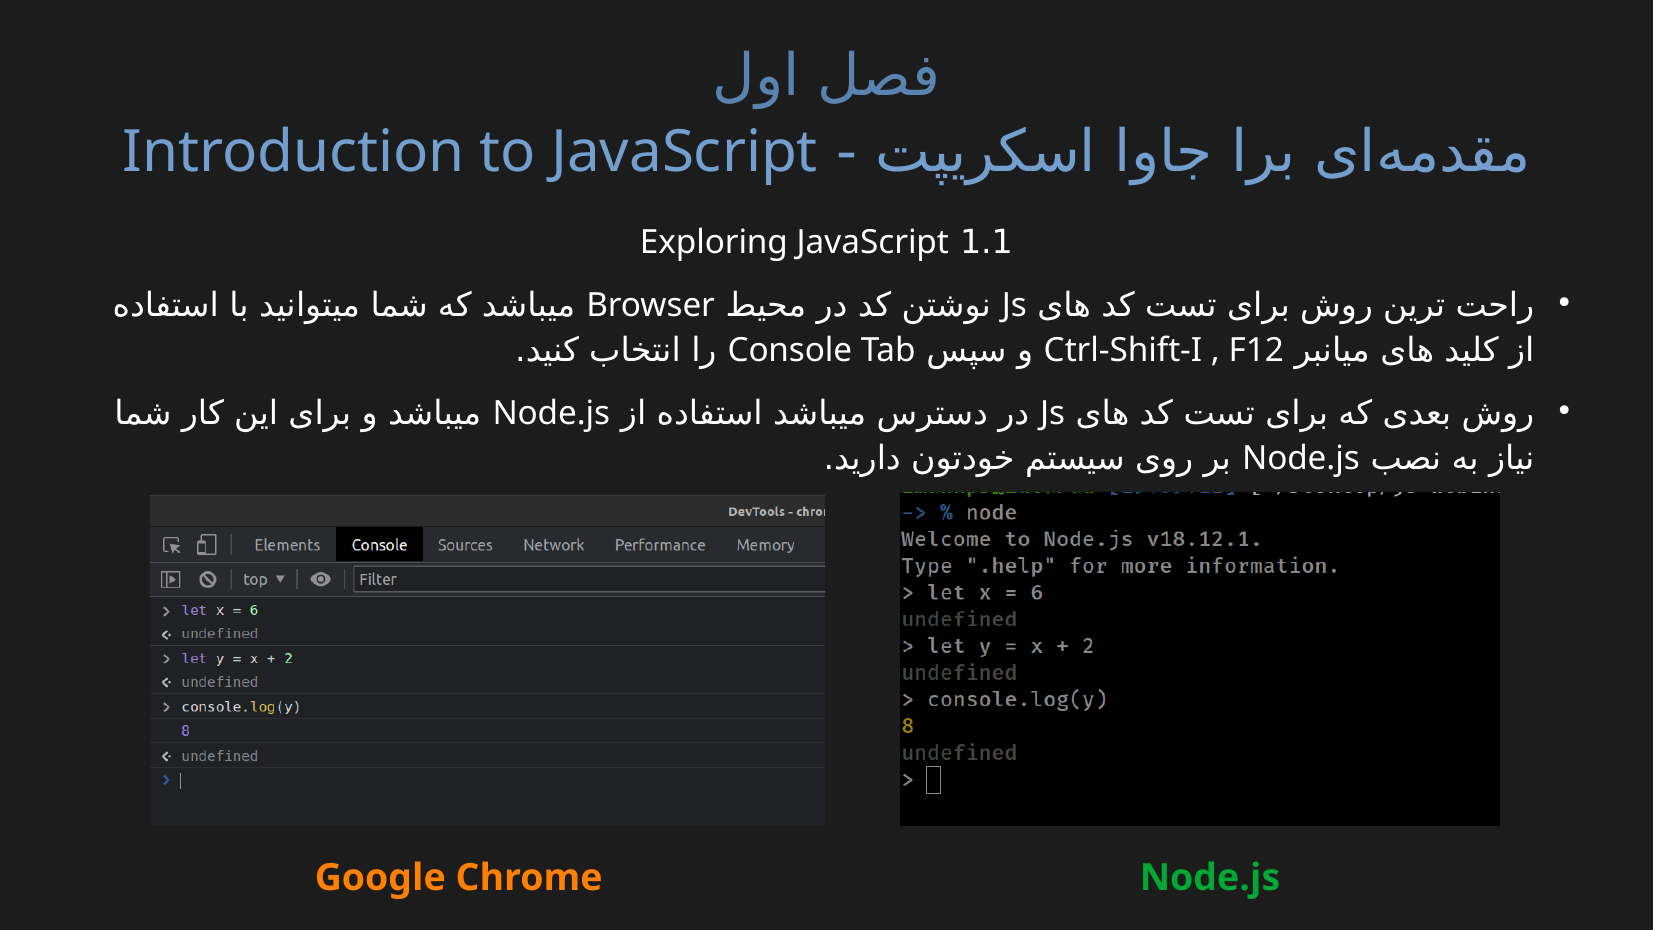

# فصل اول مقدمه‌ای برا جاوا اسکریپت - Introduction to JavaScript
1.1 Exploring JavaScript
راحت ترین روش برای تست کد های Js نوشتن کد در محیط Browser میباشد که شما میتوانید با استفاده از کلید های میانبر Ctrl-Shift-I , F12 و سپس Console Tab را انتخاب کنید.
روش بعدی که برای تست کد های Js در دسترس میباشد استفاده از Node.js میباشد و برای این کار شما نیاز به نصب Node.js بر روی سیستم خودتون دارید.
Google Chrome
Node.js